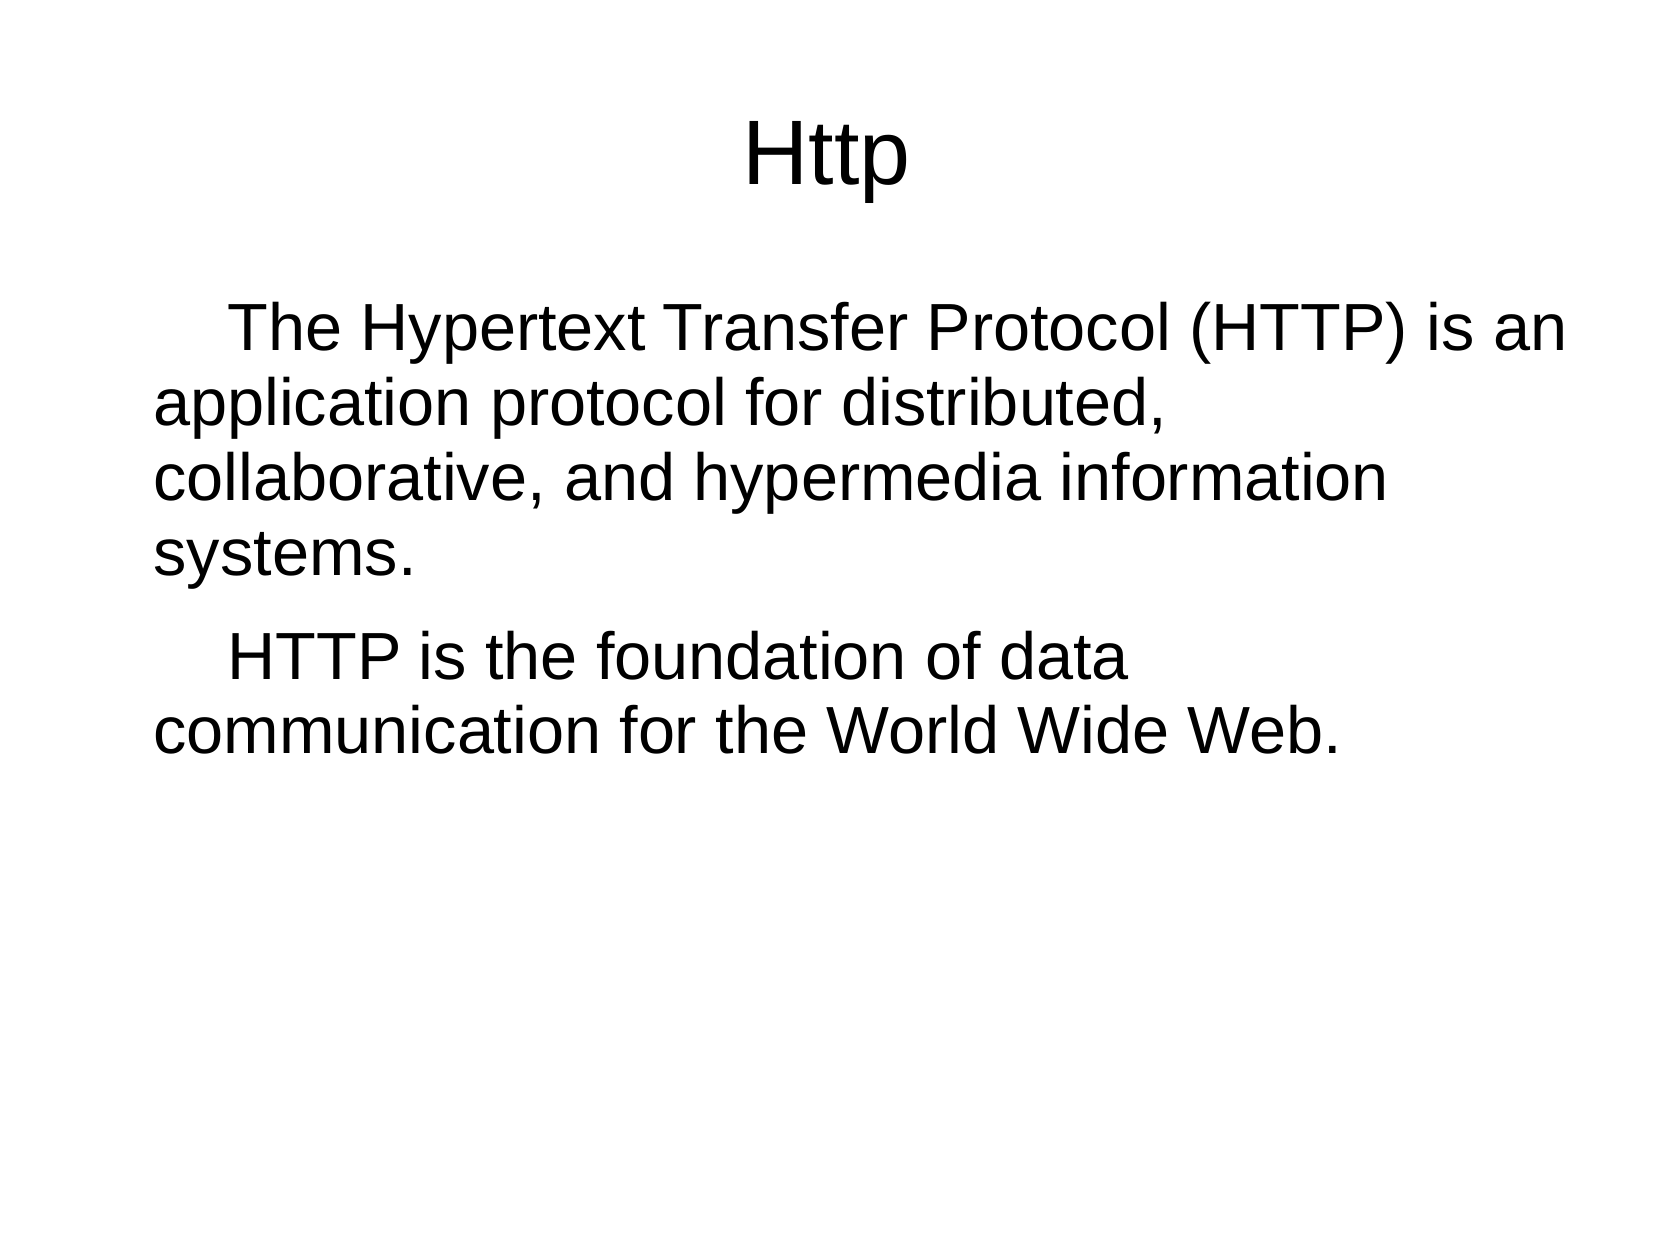

# Http
 The Hypertext Transfer Protocol (HTTP) is an application protocol for distributed, collaborative, and hypermedia information systems.
 HTTP is the foundation of data communication for the World Wide Web.